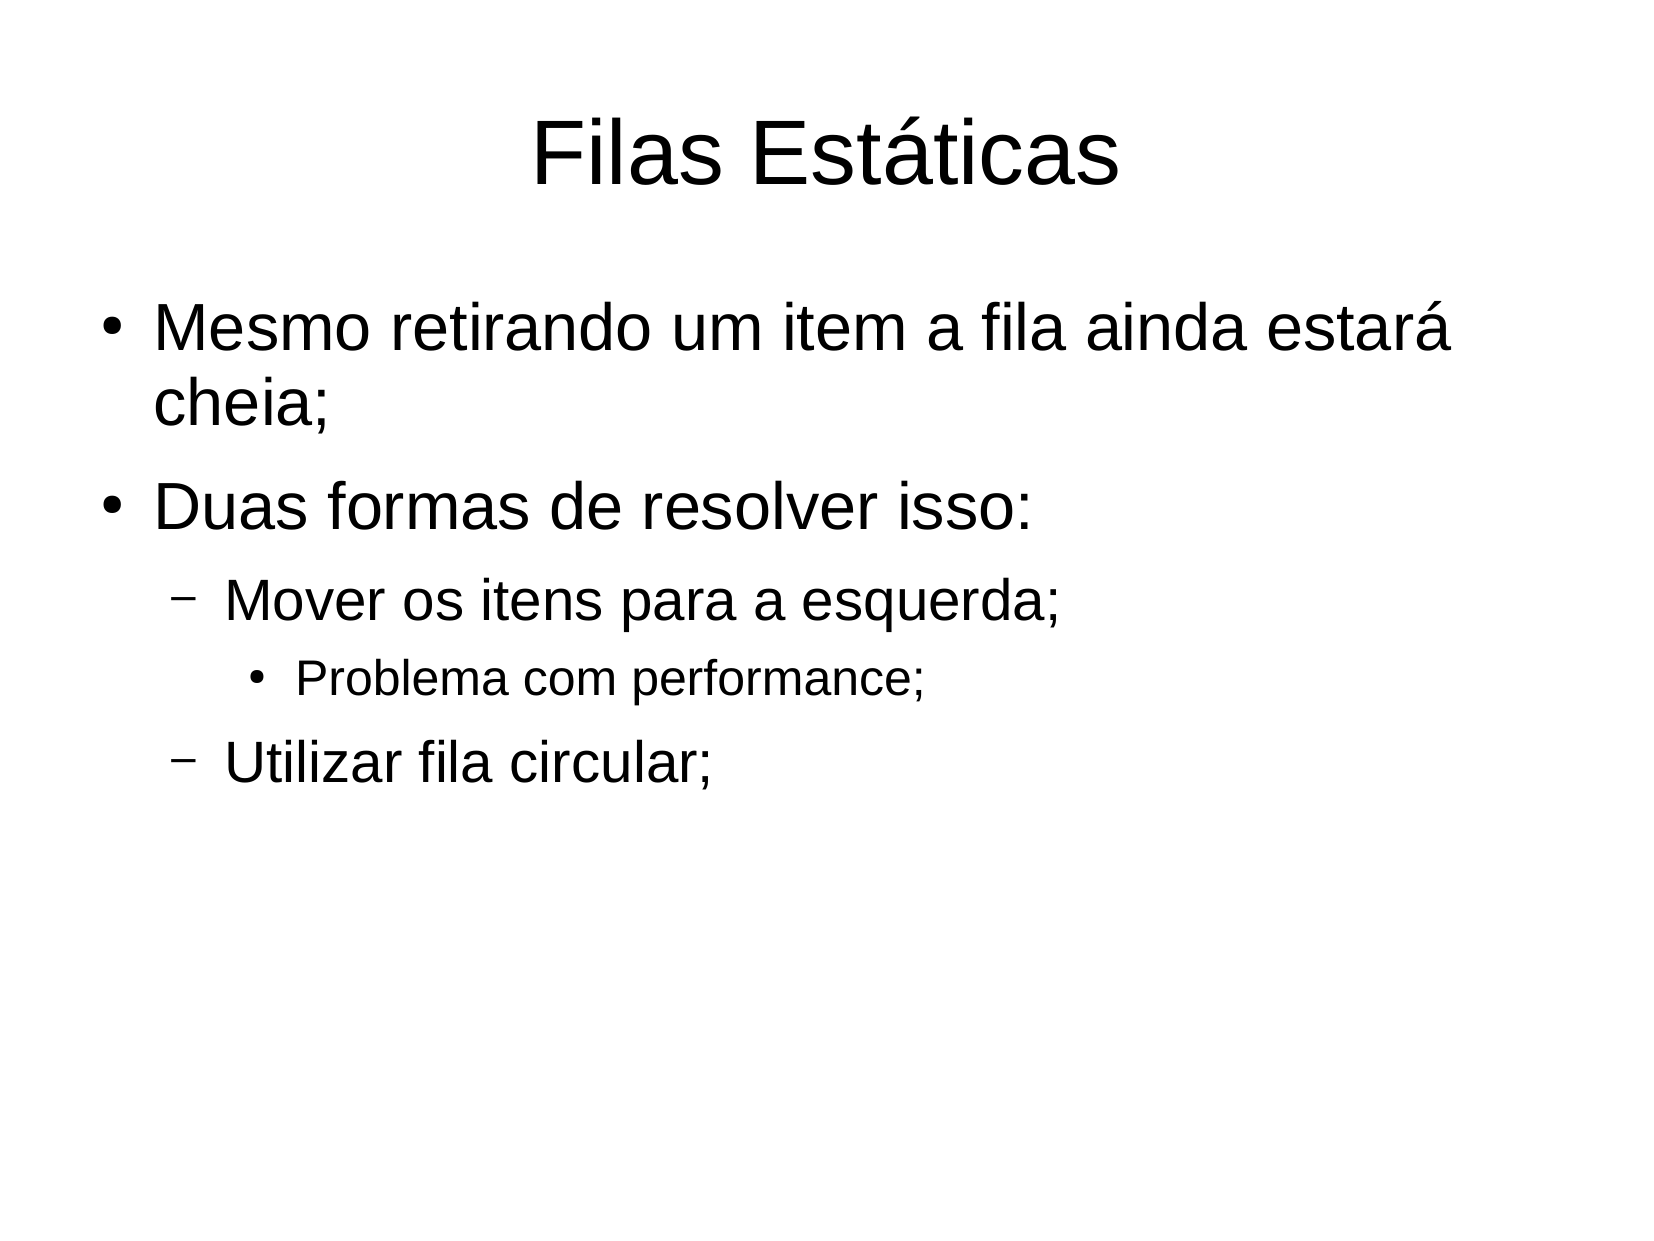

# Filas Estáticas
Mesmo retirando um item a fila ainda estará cheia;
Duas formas de resolver isso:
Mover os itens para a esquerda;
Problema com performance;
Utilizar fila circular;